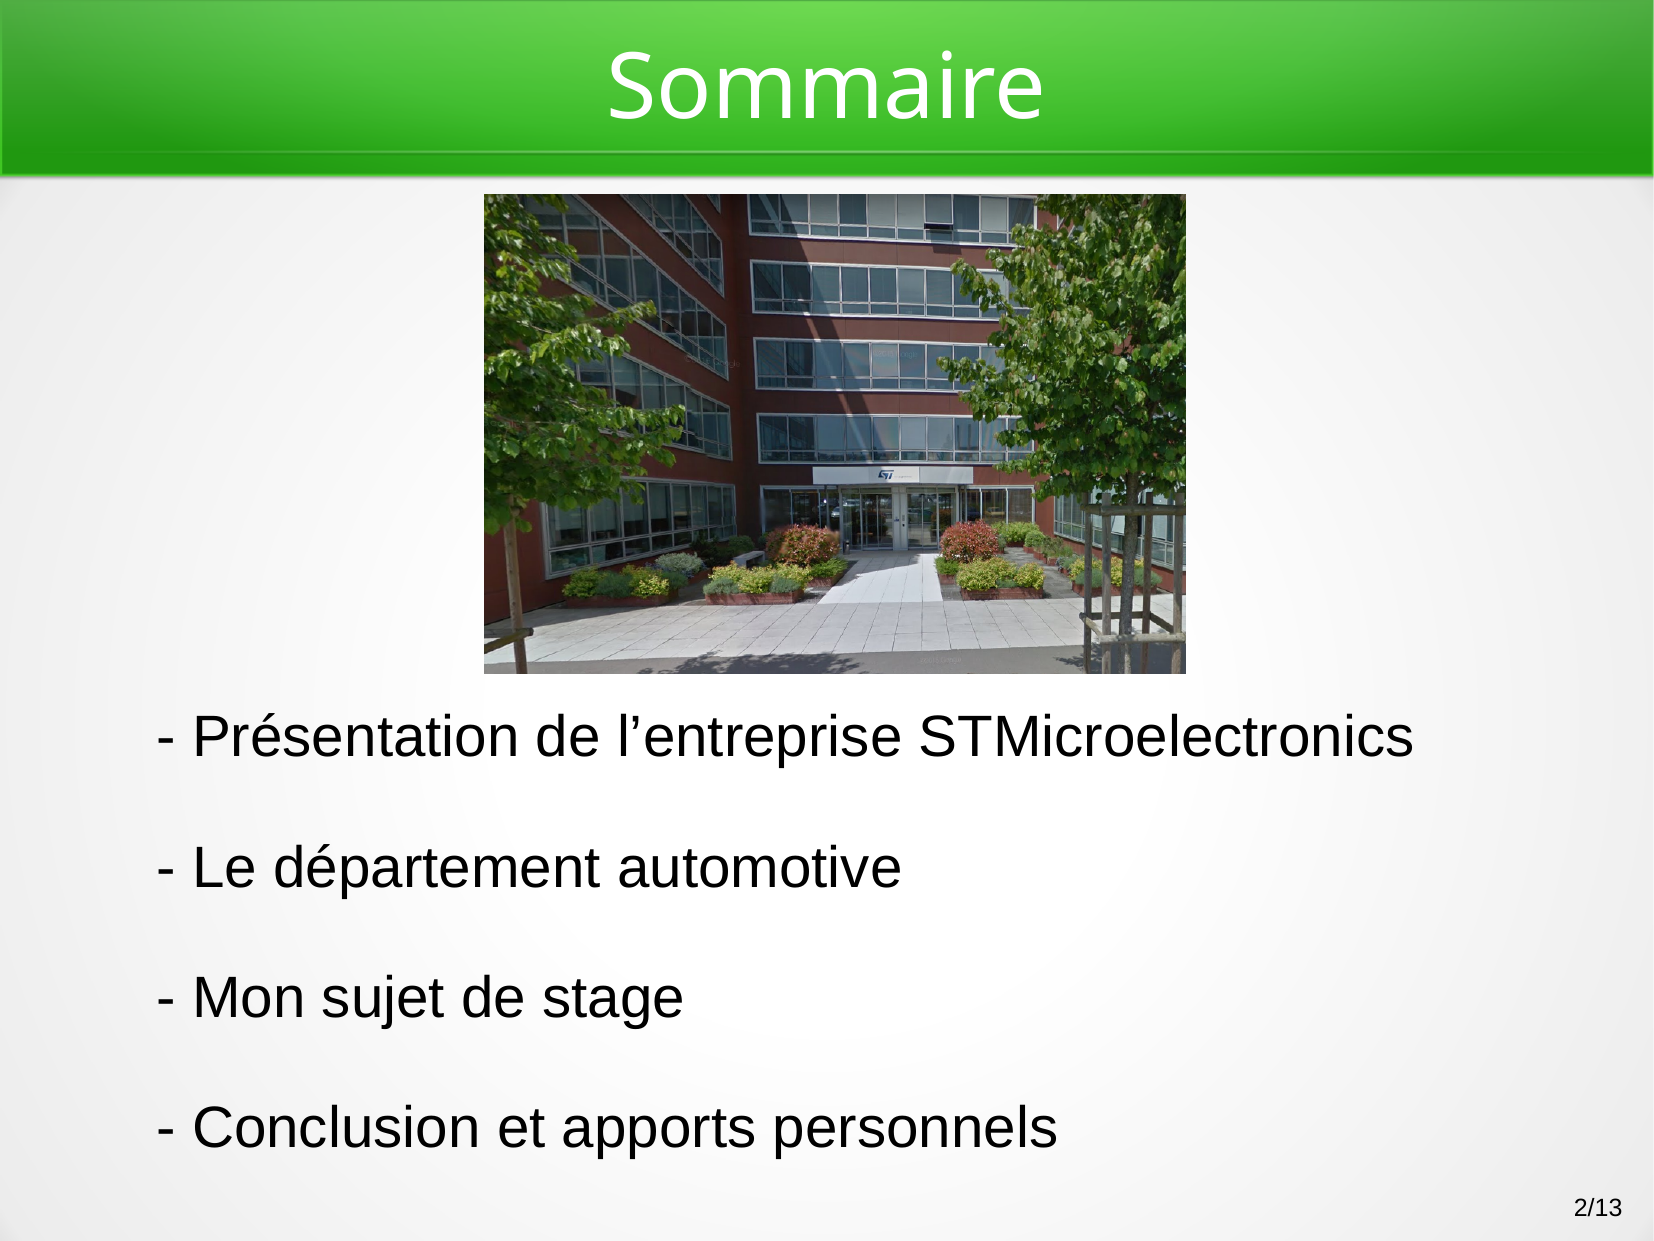

# Sommaire
- Présentation de l’entreprise STMicroelectronics
- Le département automotive
- Mon sujet de stage
- Conclusion et apports personnels
2/13